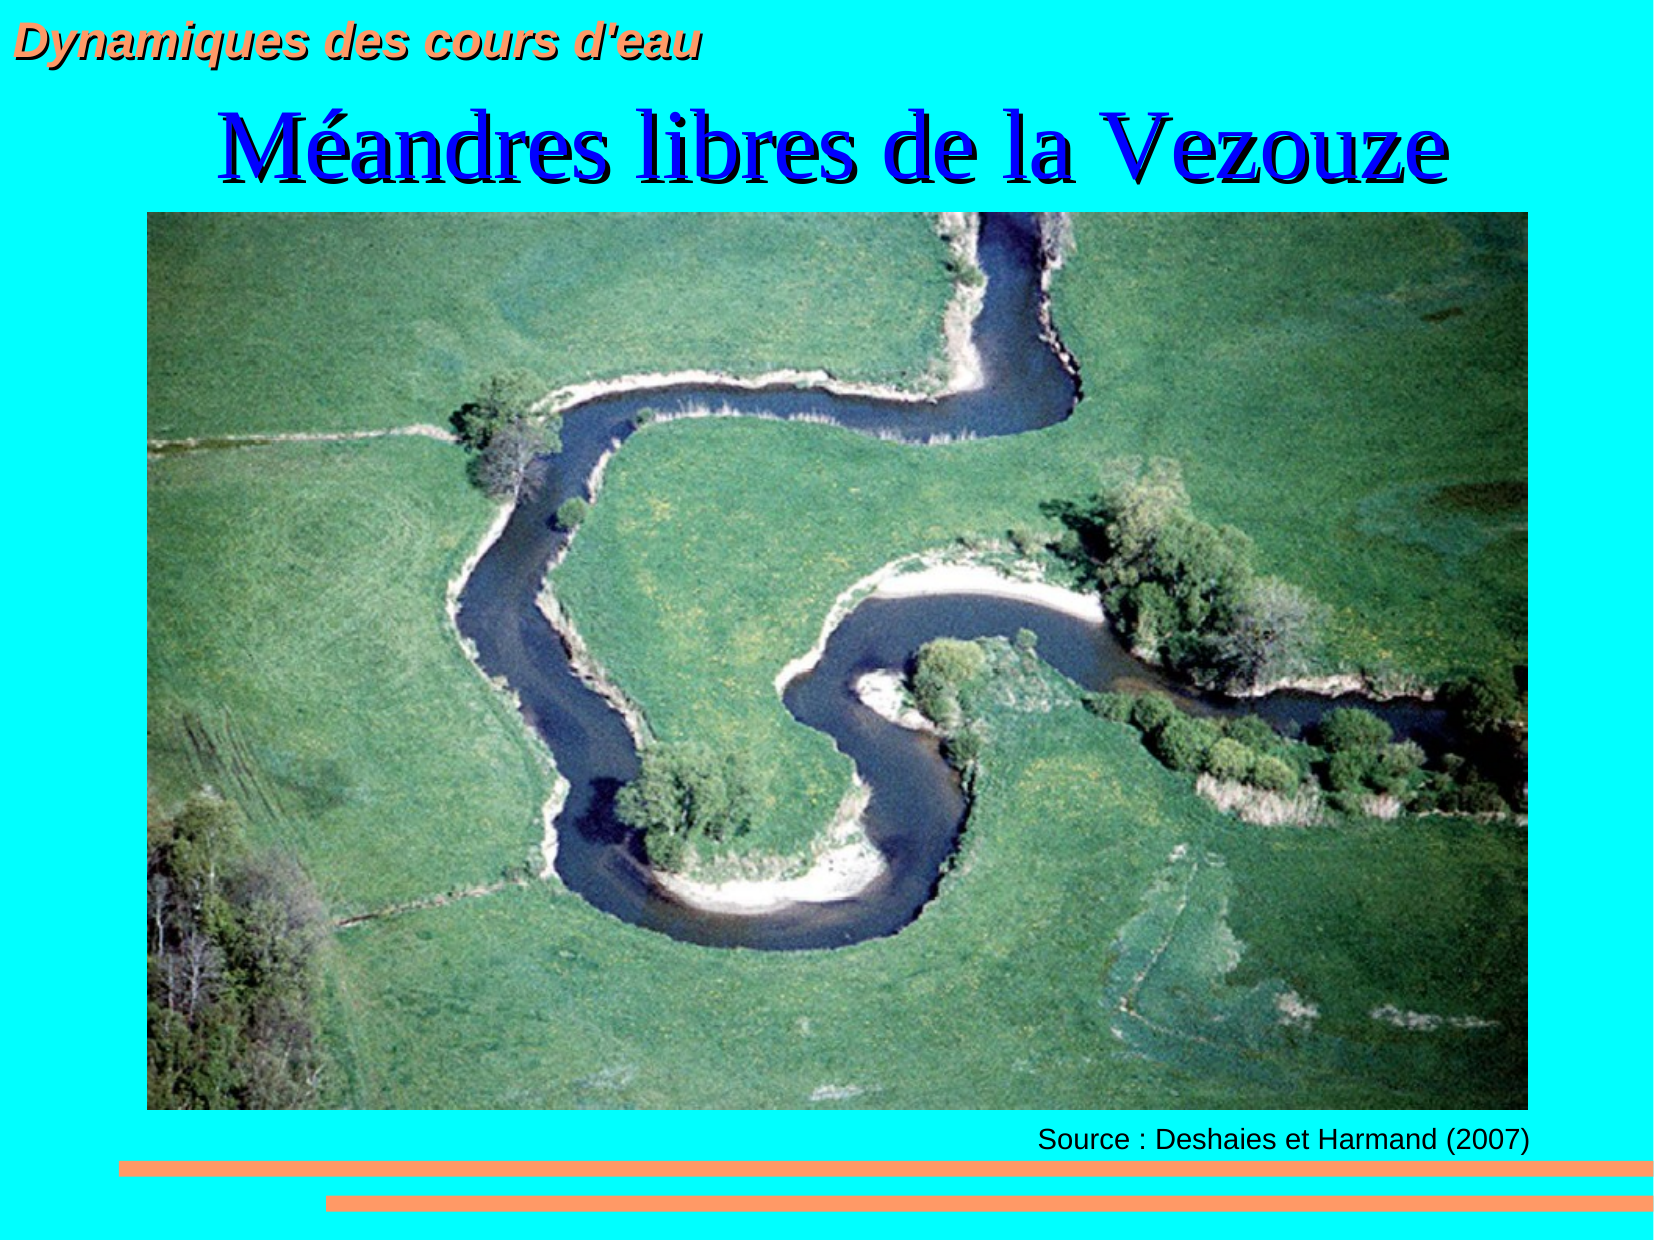

# Dynamiques des cours d'eau
Méandres libres de la Vezouze
Source : Deshaies et Harmand (2007)